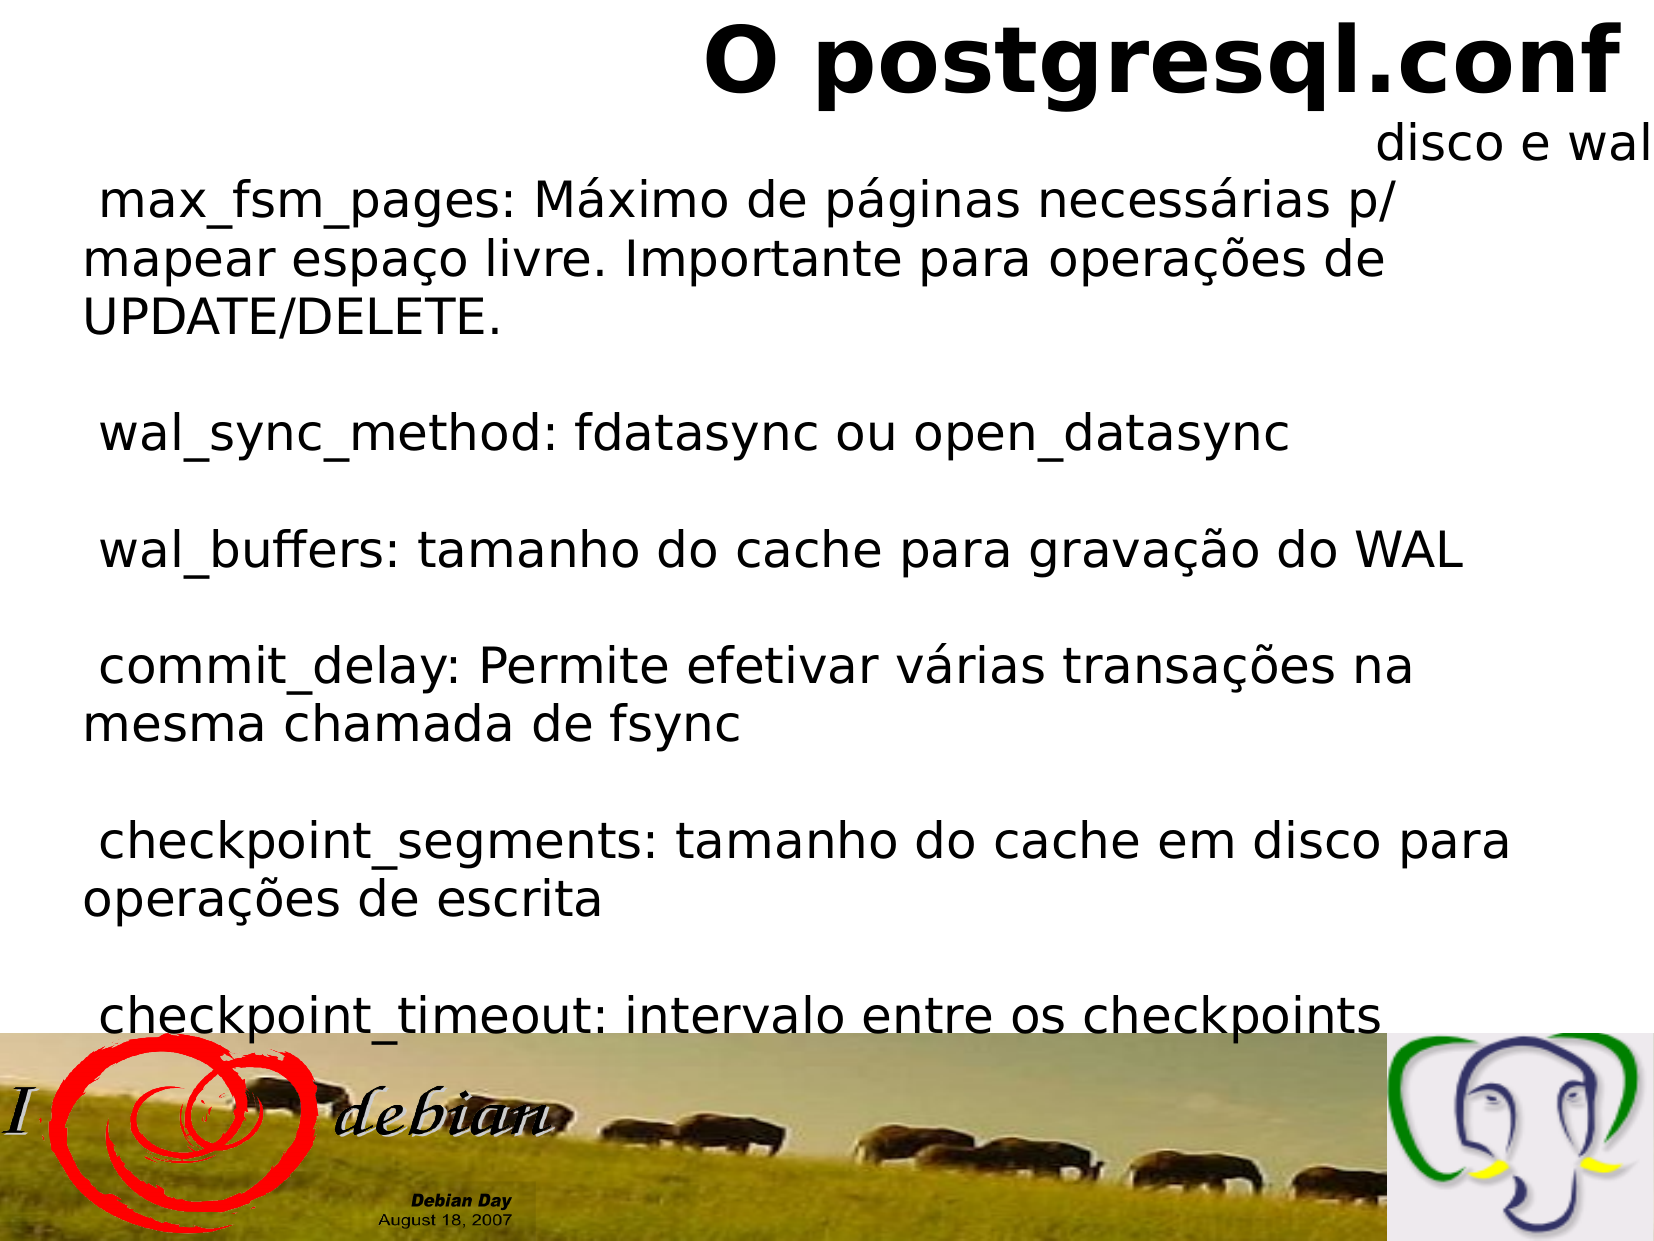

O postgresql.conf
disco e wal
# max_fsm_pages: Máximo de páginas necessárias p/ mapear espaço livre. Importante para operações de UPDATE/DELETE.
 wal_sync_method: fdatasync ou open_datasync
 wal_buffers: tamanho do cache para gravação do WAL
 commit_delay: Permite efetivar várias transações na mesma chamada de fsync
 checkpoint_segments: tamanho do cache em disco para operações de escrita
 checkpoint_timeout: intervalo entre os checkpoints